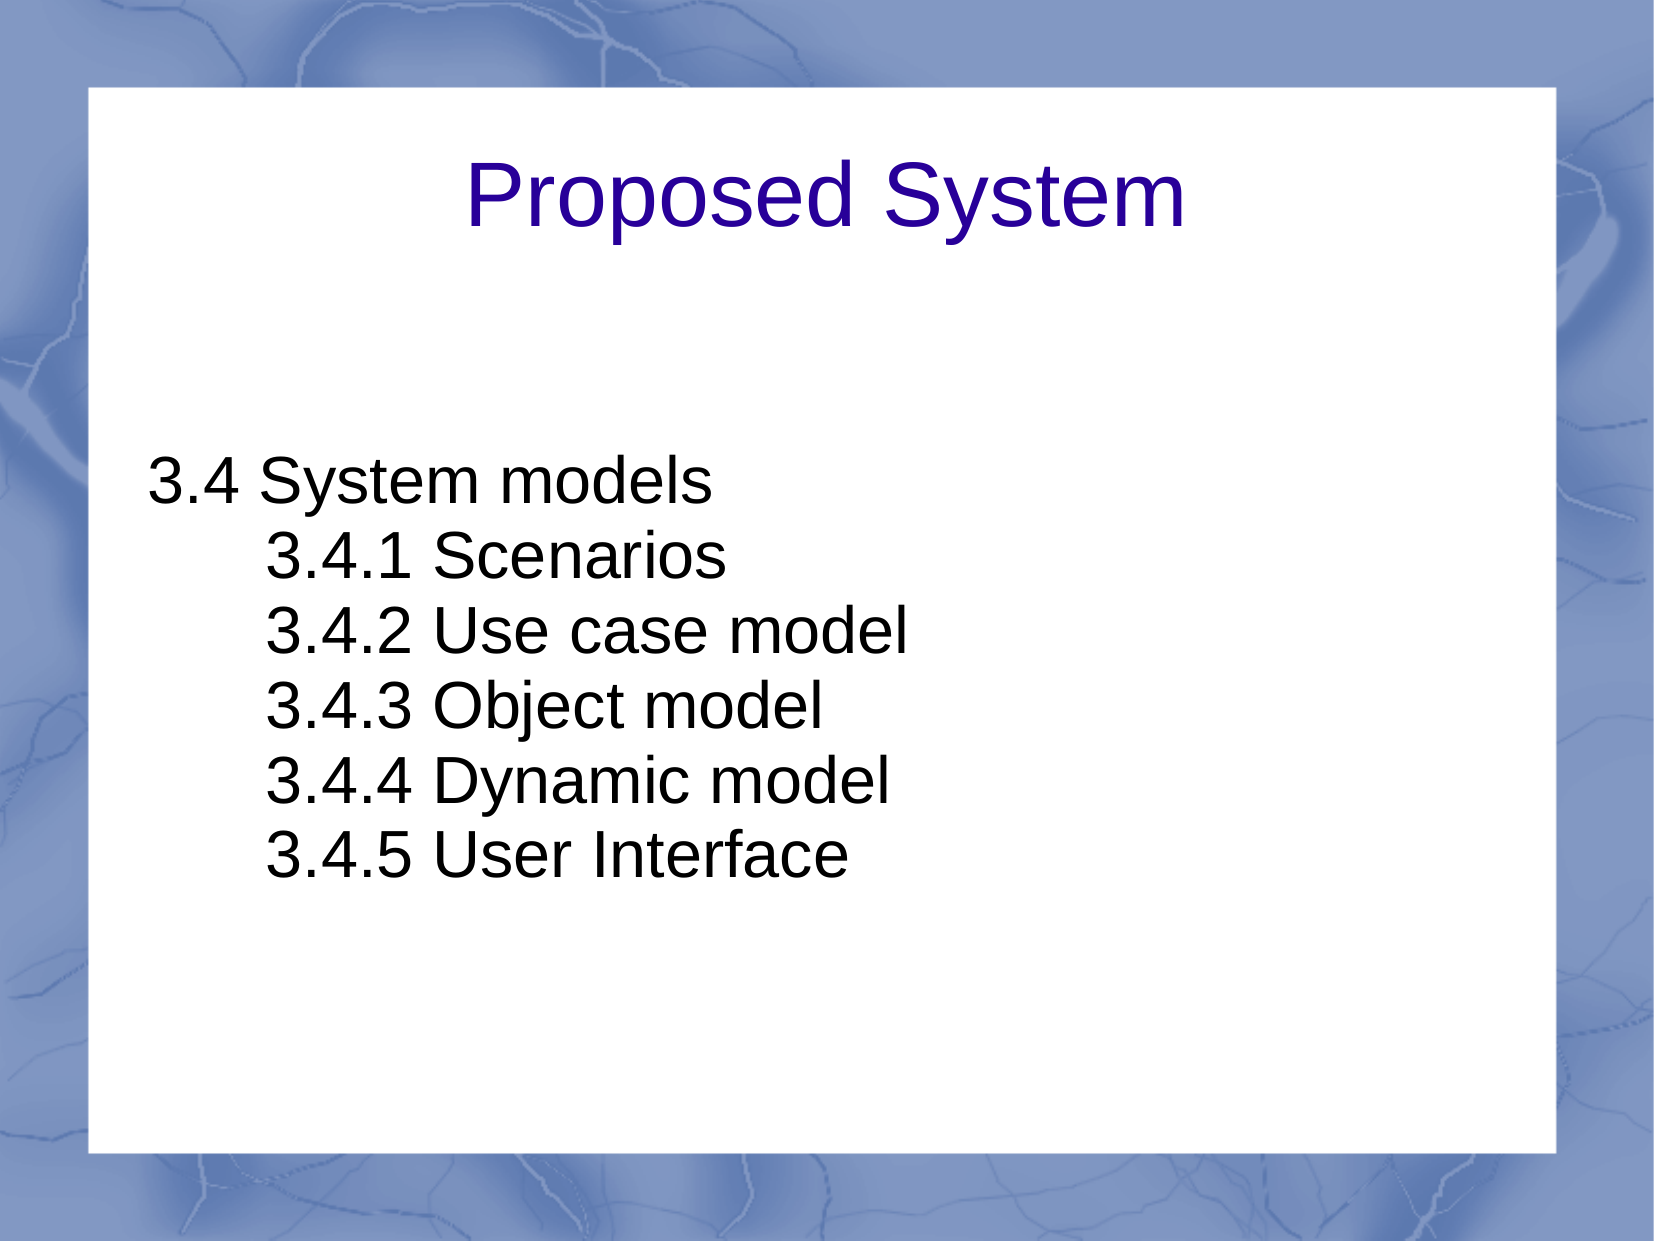

# Proposed System
3.4 System models
	3.4.1 Scenarios
	3.4.2 Use case model
	3.4.3 Object model
	3.4.4 Dynamic model
	3.4.5 User Interface